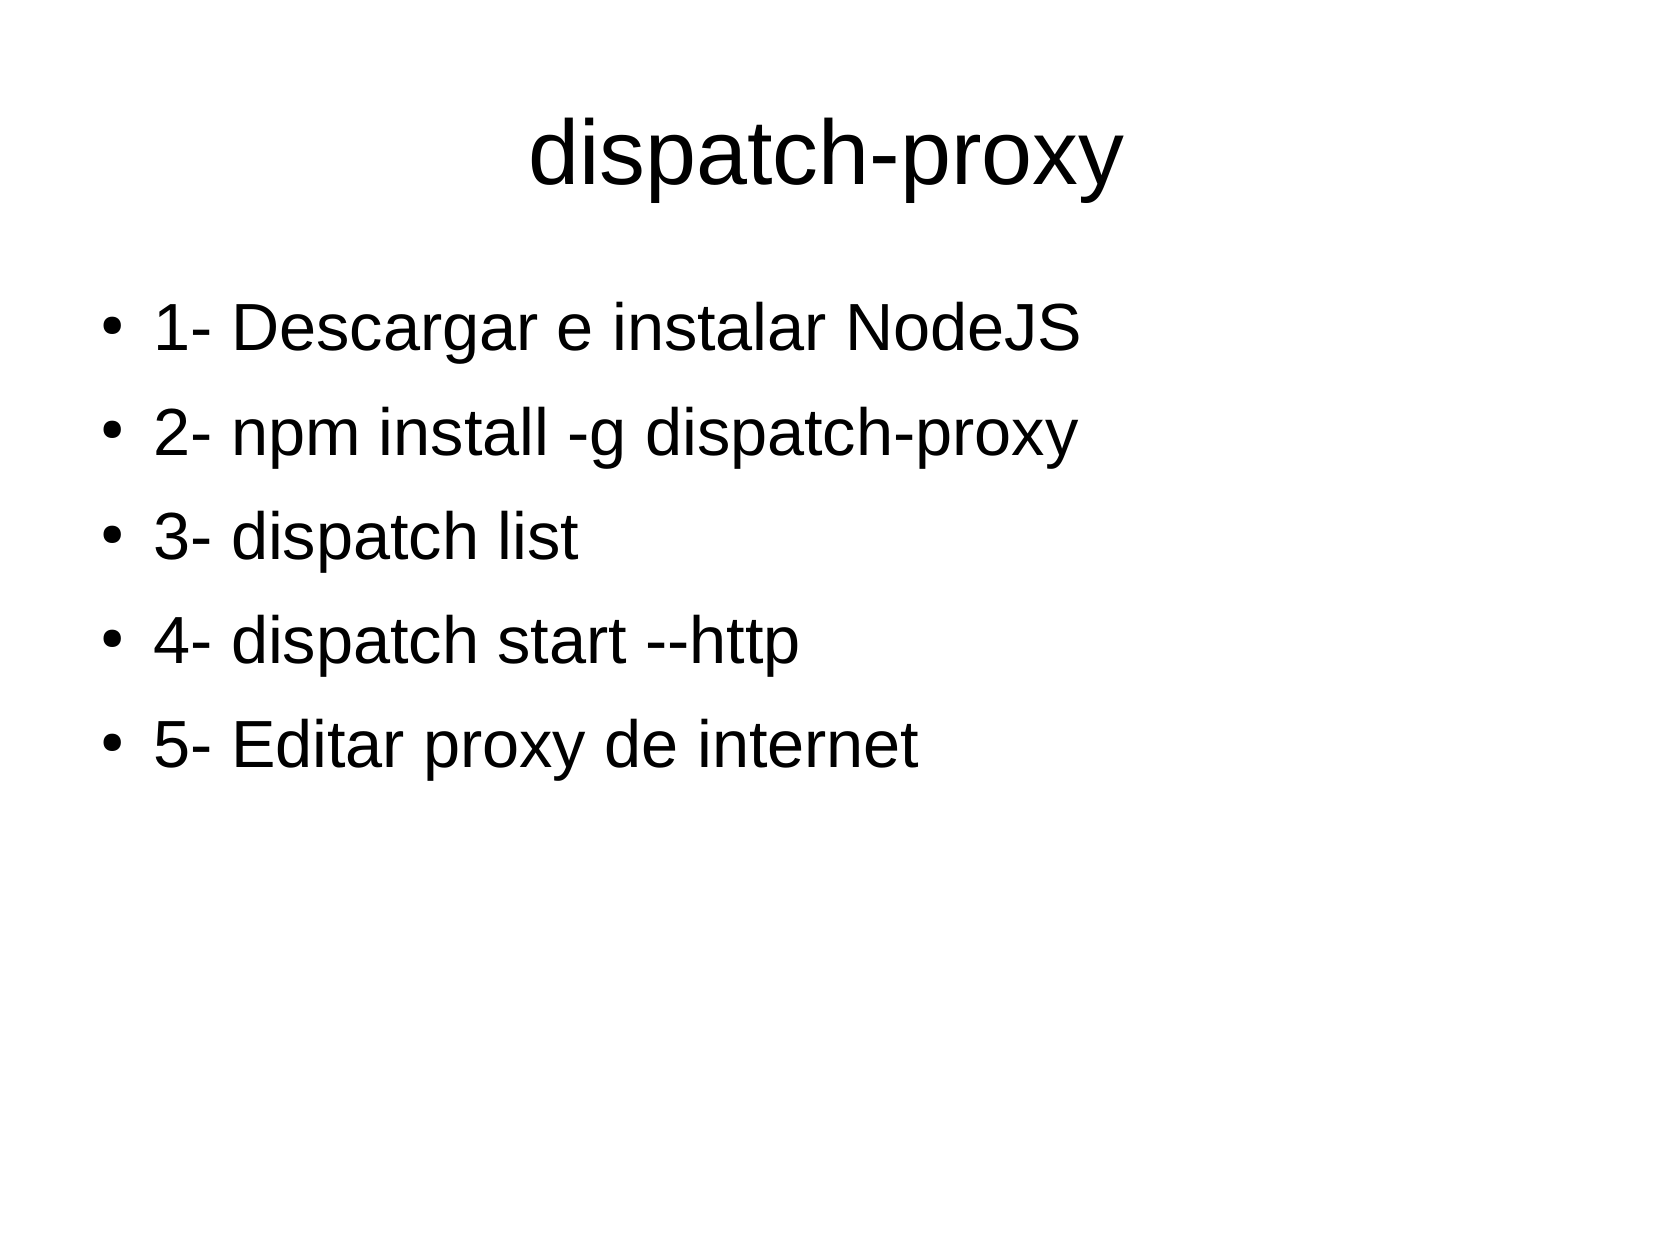

# dispatch-proxy
1- Descargar e instalar NodeJS
2- npm install -g dispatch-proxy
3- dispatch list
4- dispatch start --http
5- Editar proxy de internet